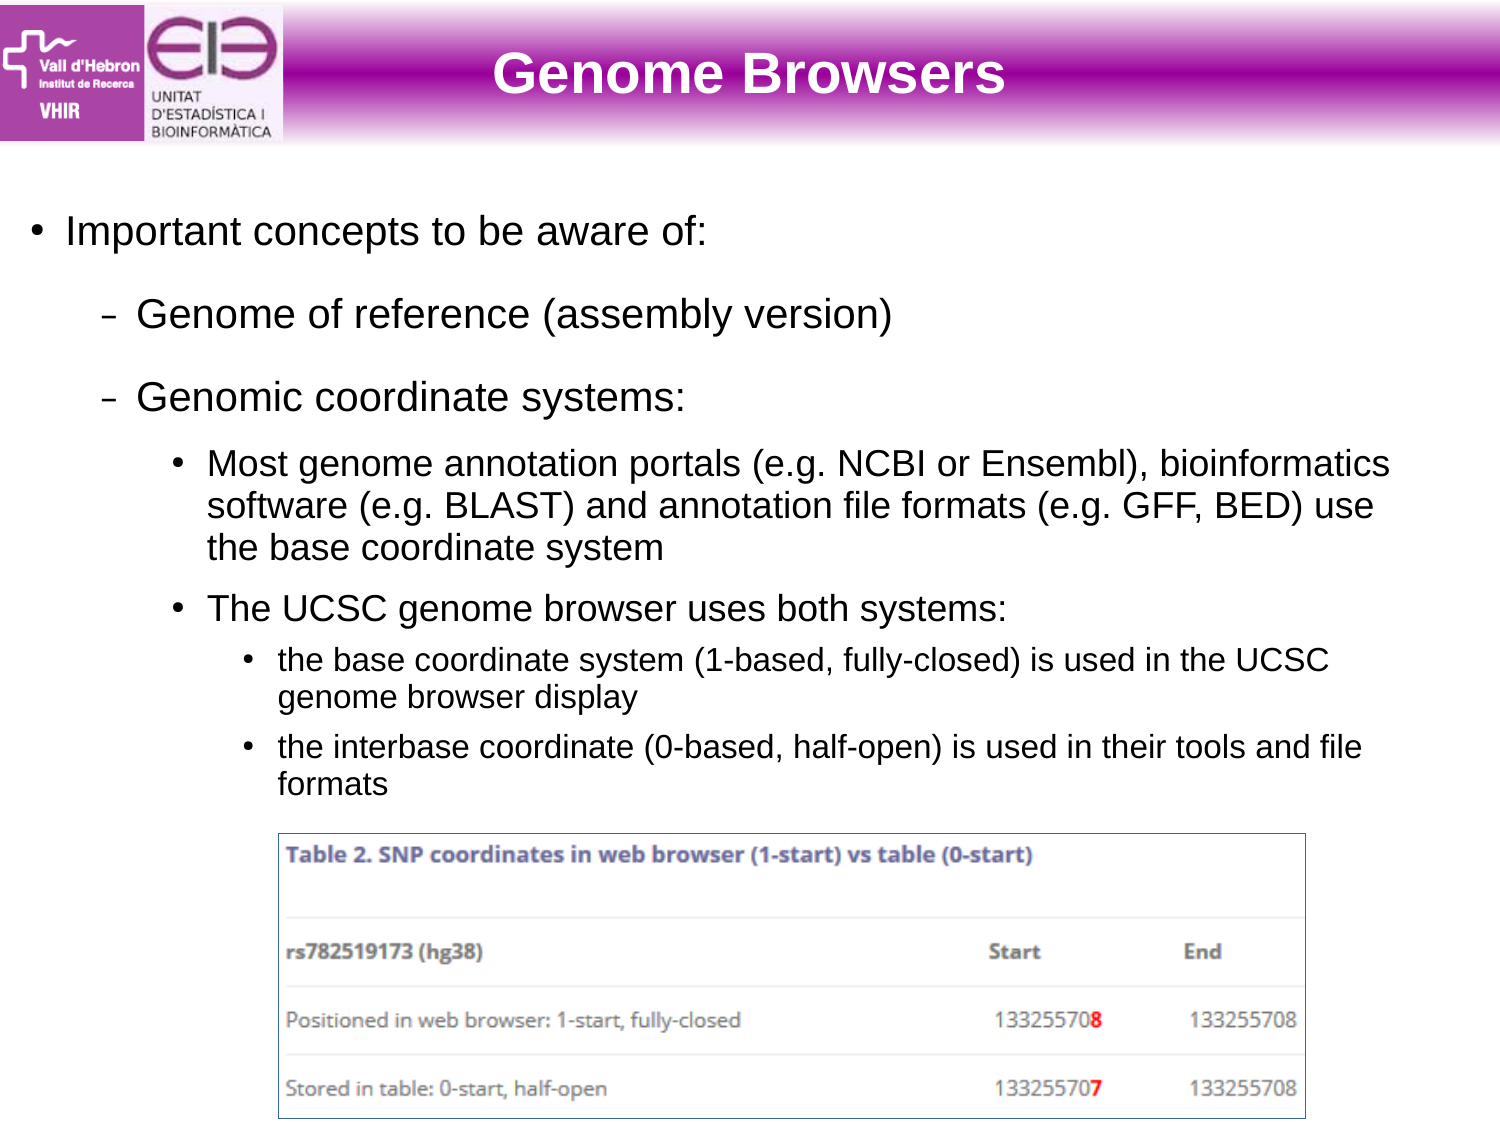

Genome Browsers
Important concepts to be aware of:
Genome of reference (assembly version)
Genomic coordinate systems:
Most genome annotation portals (e.g. NCBI or Ensembl), bioinformatics software (e.g. BLAST) and annotation file formats (e.g. GFF, BED) use the base coordinate system
The UCSC genome browser uses both systems:
the base coordinate system (1-based, fully-closed) is used in the UCSC genome browser display
the interbase coordinate (0-based, half-open) is used in their tools and file formats